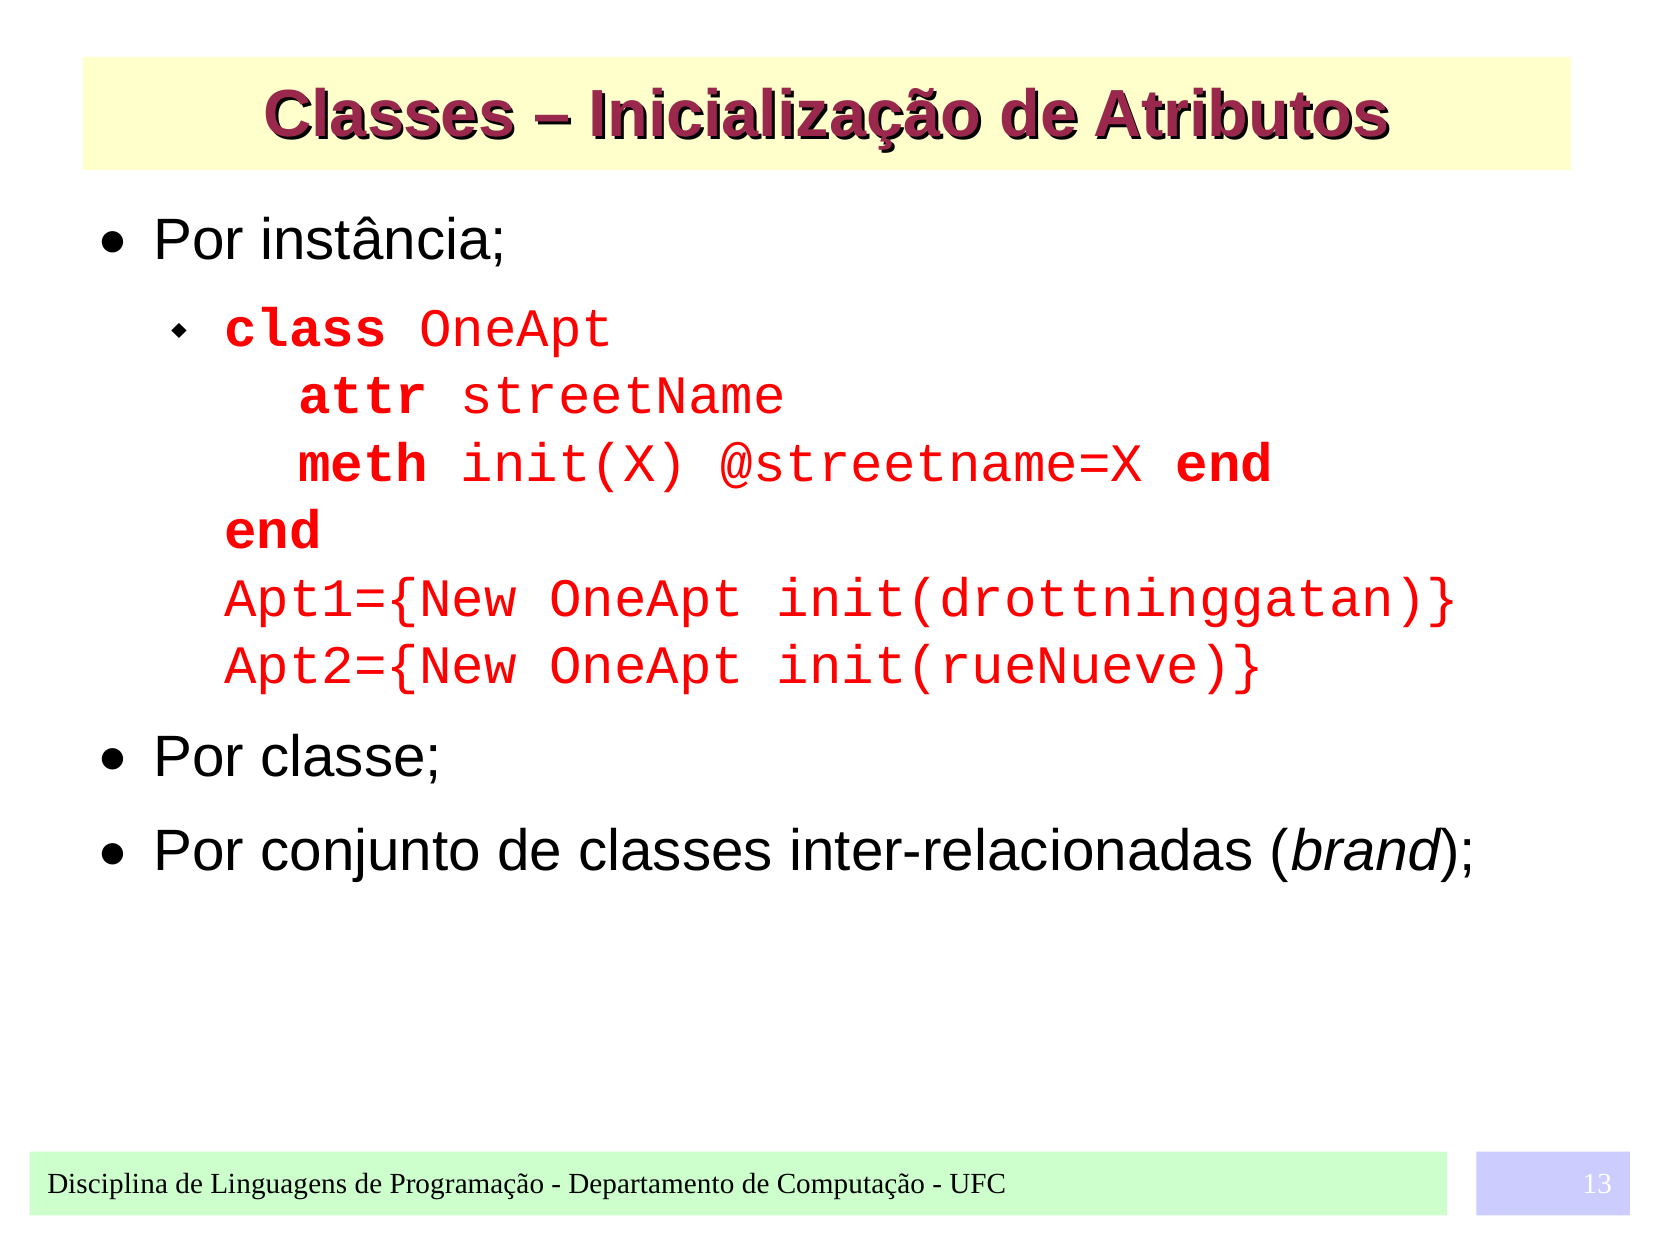

# Classes – Inicialização de Atributos
Por instância;
class OneApt
	attr streetName
	meth init(X) @streetname=X end
end
Apt1={New OneApt init(drottninggatan)}
Apt2={New OneApt init(rueNueve)}
Por classe;
Por conjunto de classes inter-relacionadas (brand);
Disciplina de Linguagens de Programação - Departamento de Computação - UFC
13